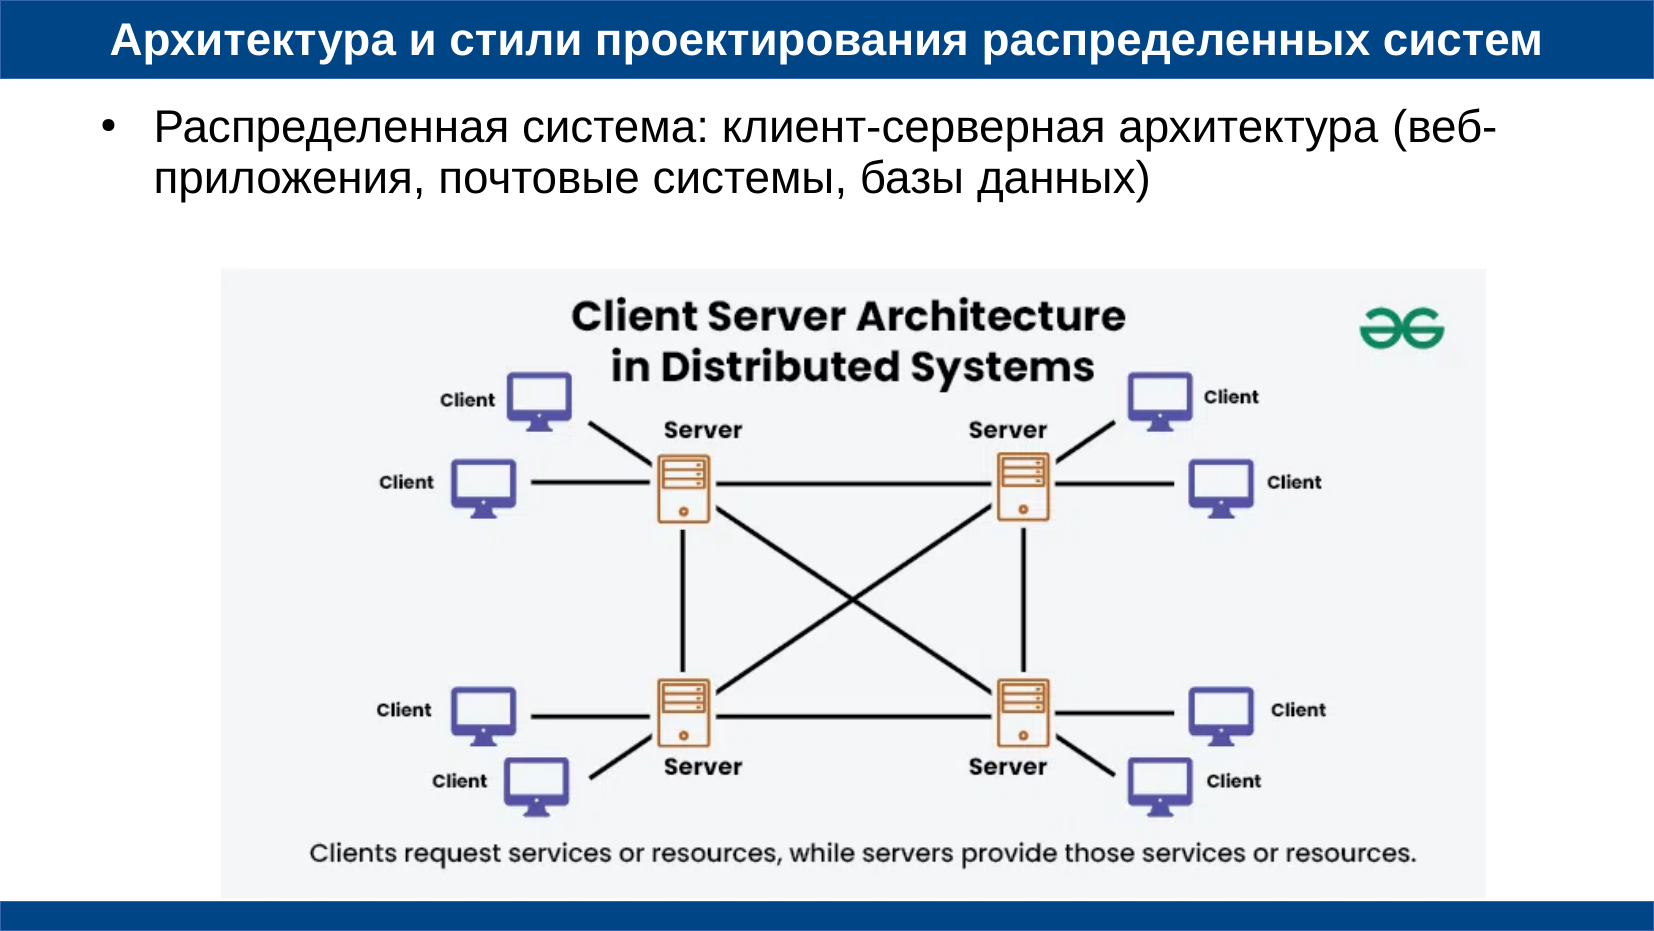

# Архитектура и стили проектирования распределенных систем
Распределенная система: клиент-серверная архитектура (веб-приложения, почтовые системы, базы данных)